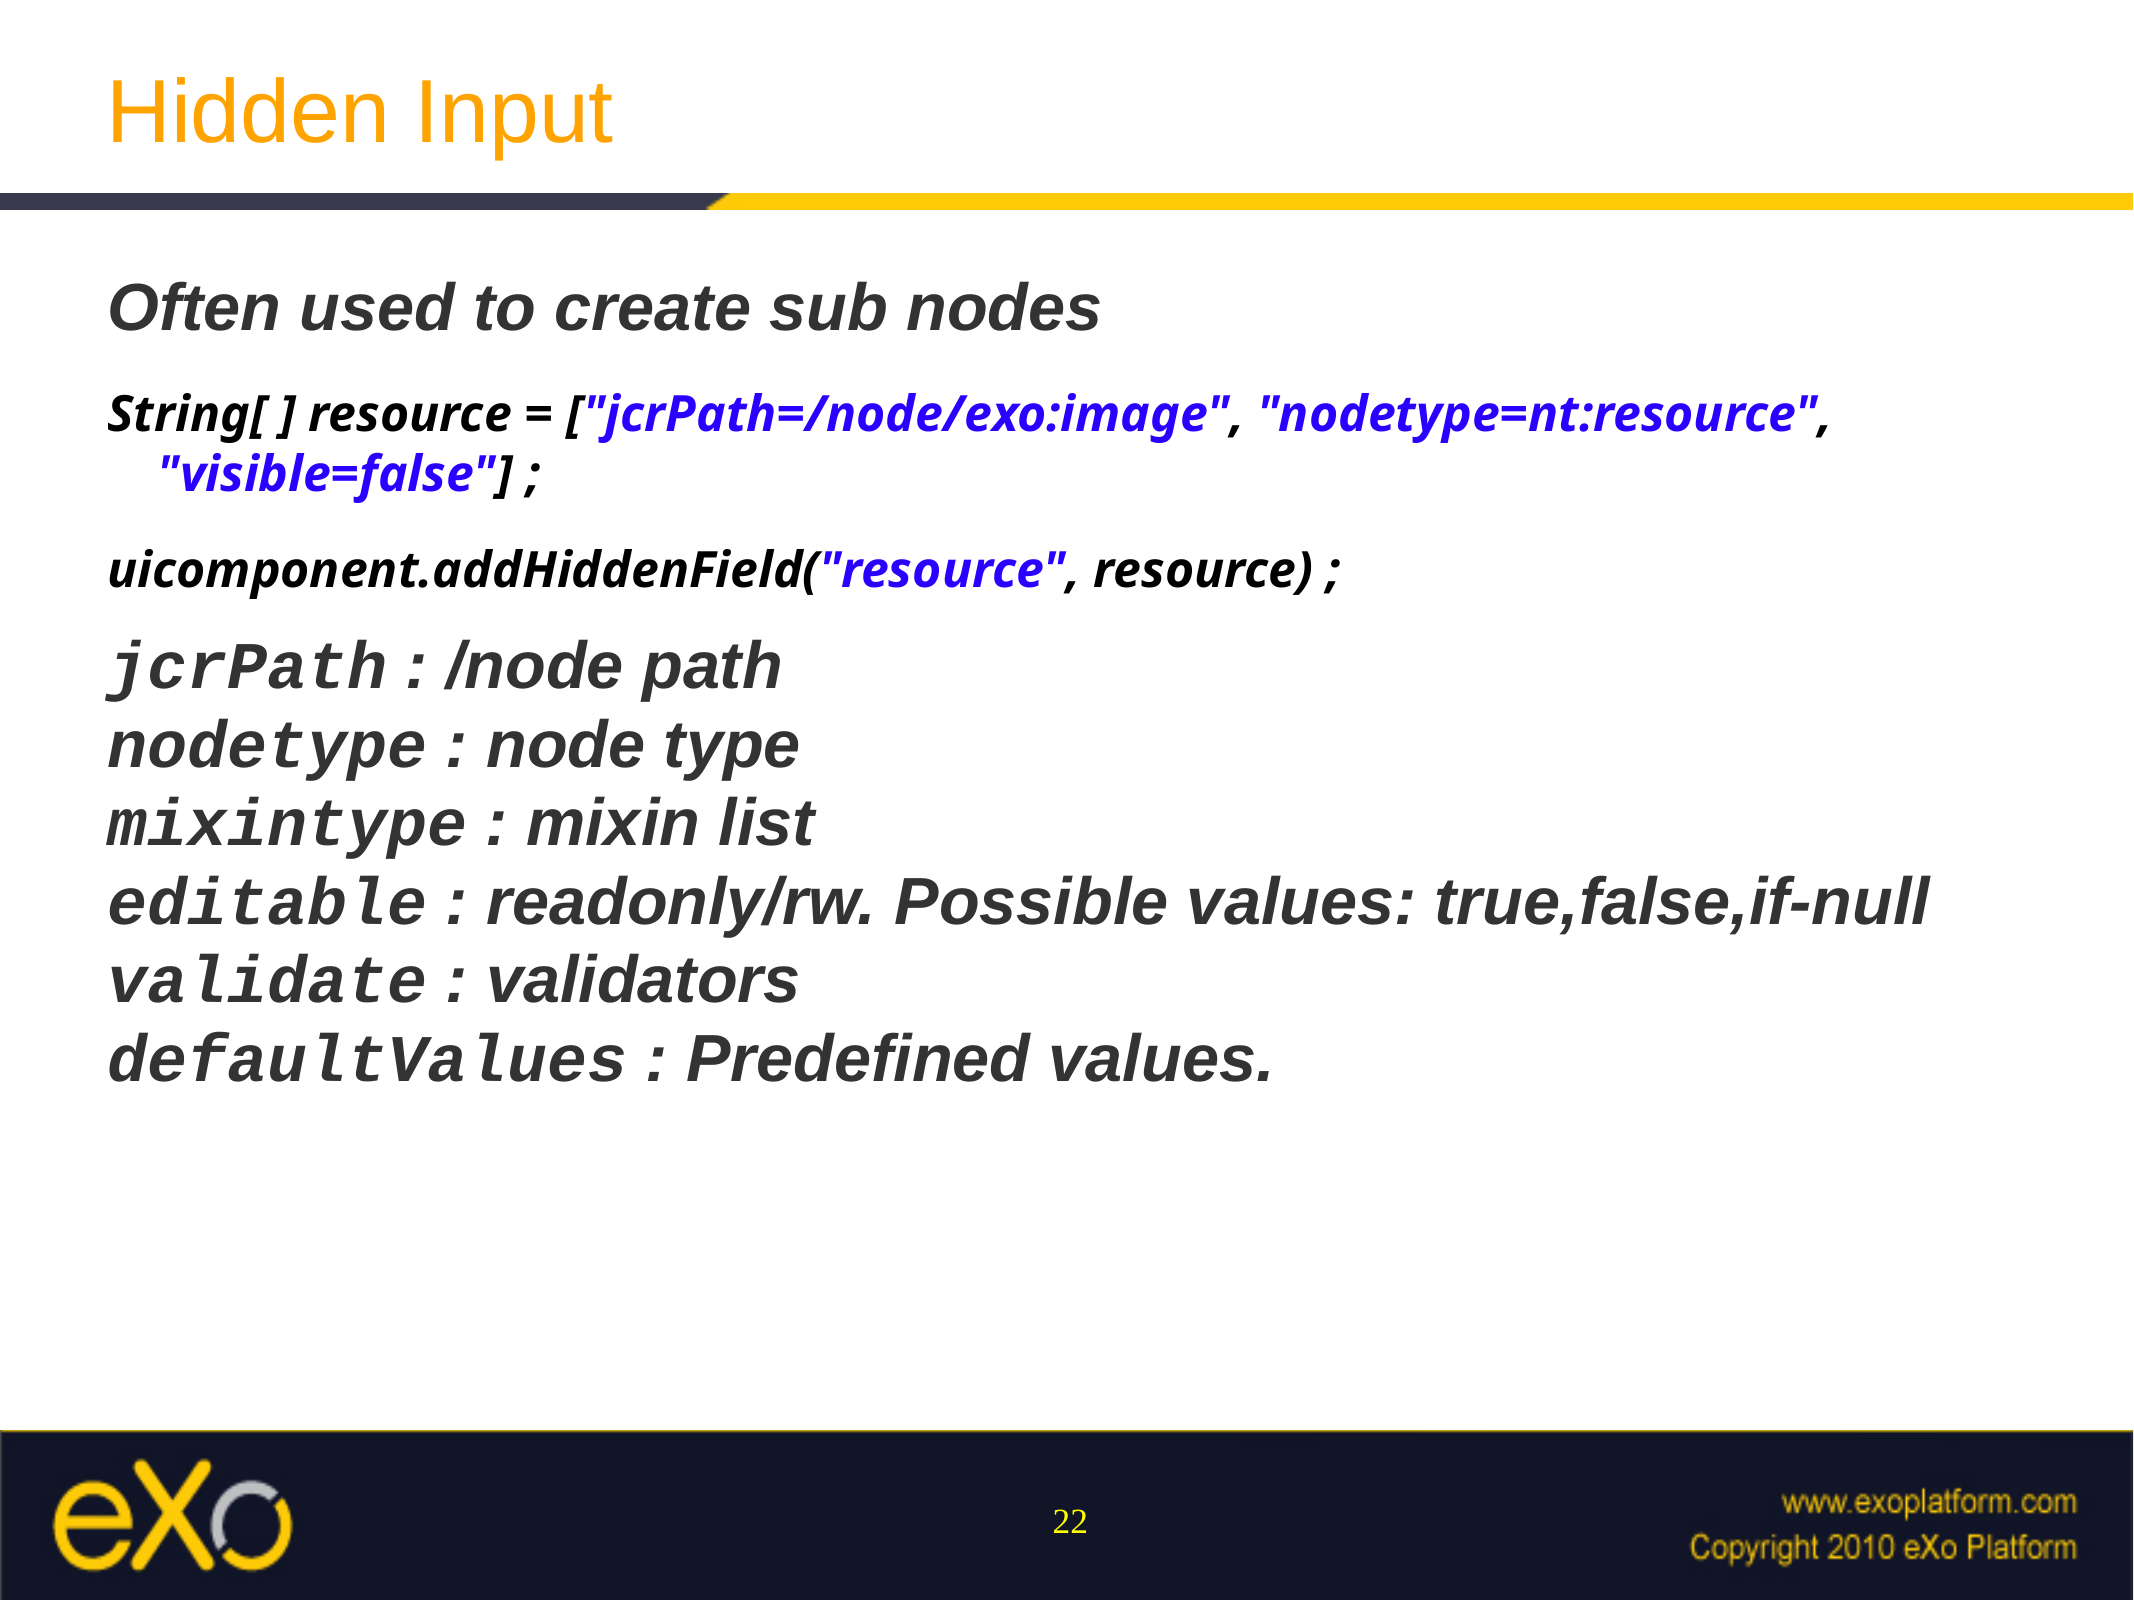

# Hidden Input
Often used to create sub nodes
String[ ] resource = ["jcrPath=/node/exo:image", "nodetype=nt:resource", "visible=false"] ;
uicomponent.addHiddenField("resource", resource) ;
jcrPath : /node path
nodetype : node type
mixintype : mixin list
editable : readonly/rw. Possible values: true,false,if-null
validate : validators
defaultValues : Predefined values.